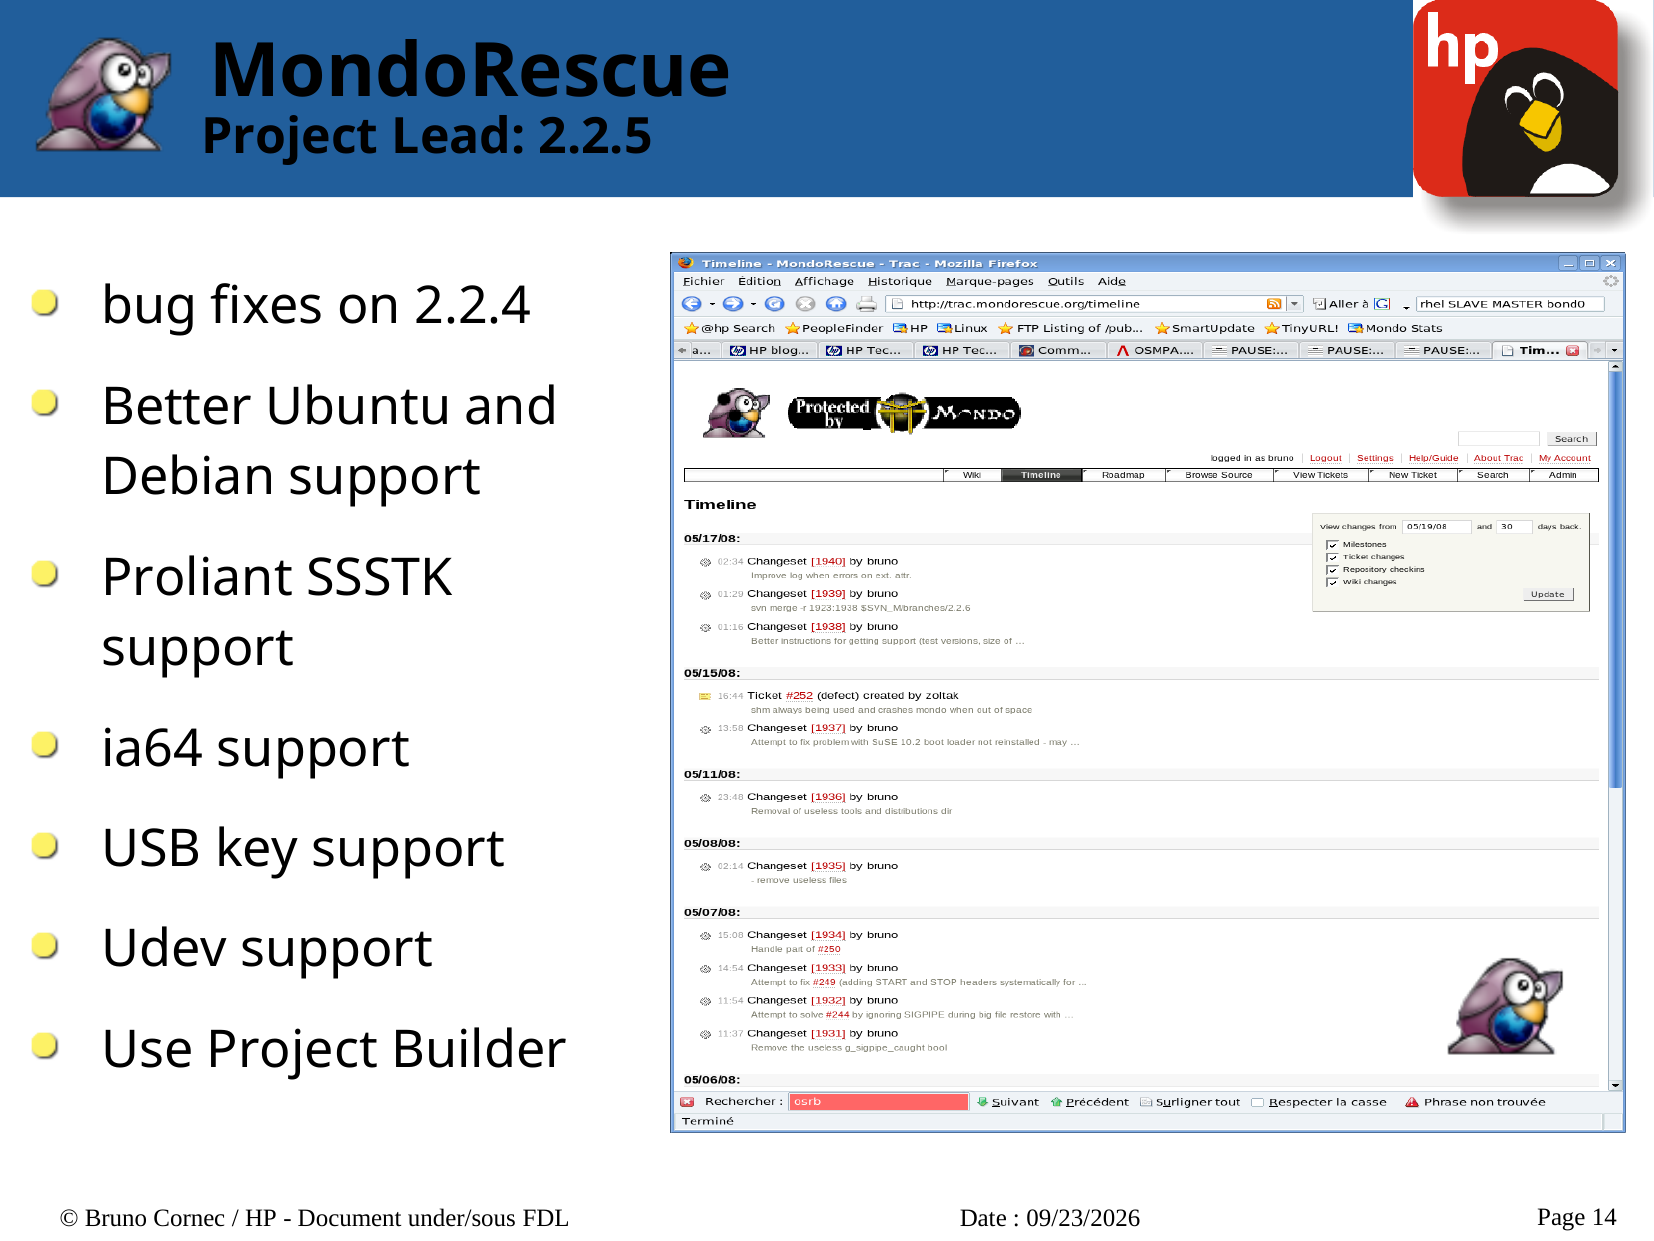

Project Lead: 2.2.5
# bug fixes on 2.2.4
Better Ubuntu and Debian support
Proliant SSSTK support
ia64 support
USB key support
Udev support
Use Project Builder